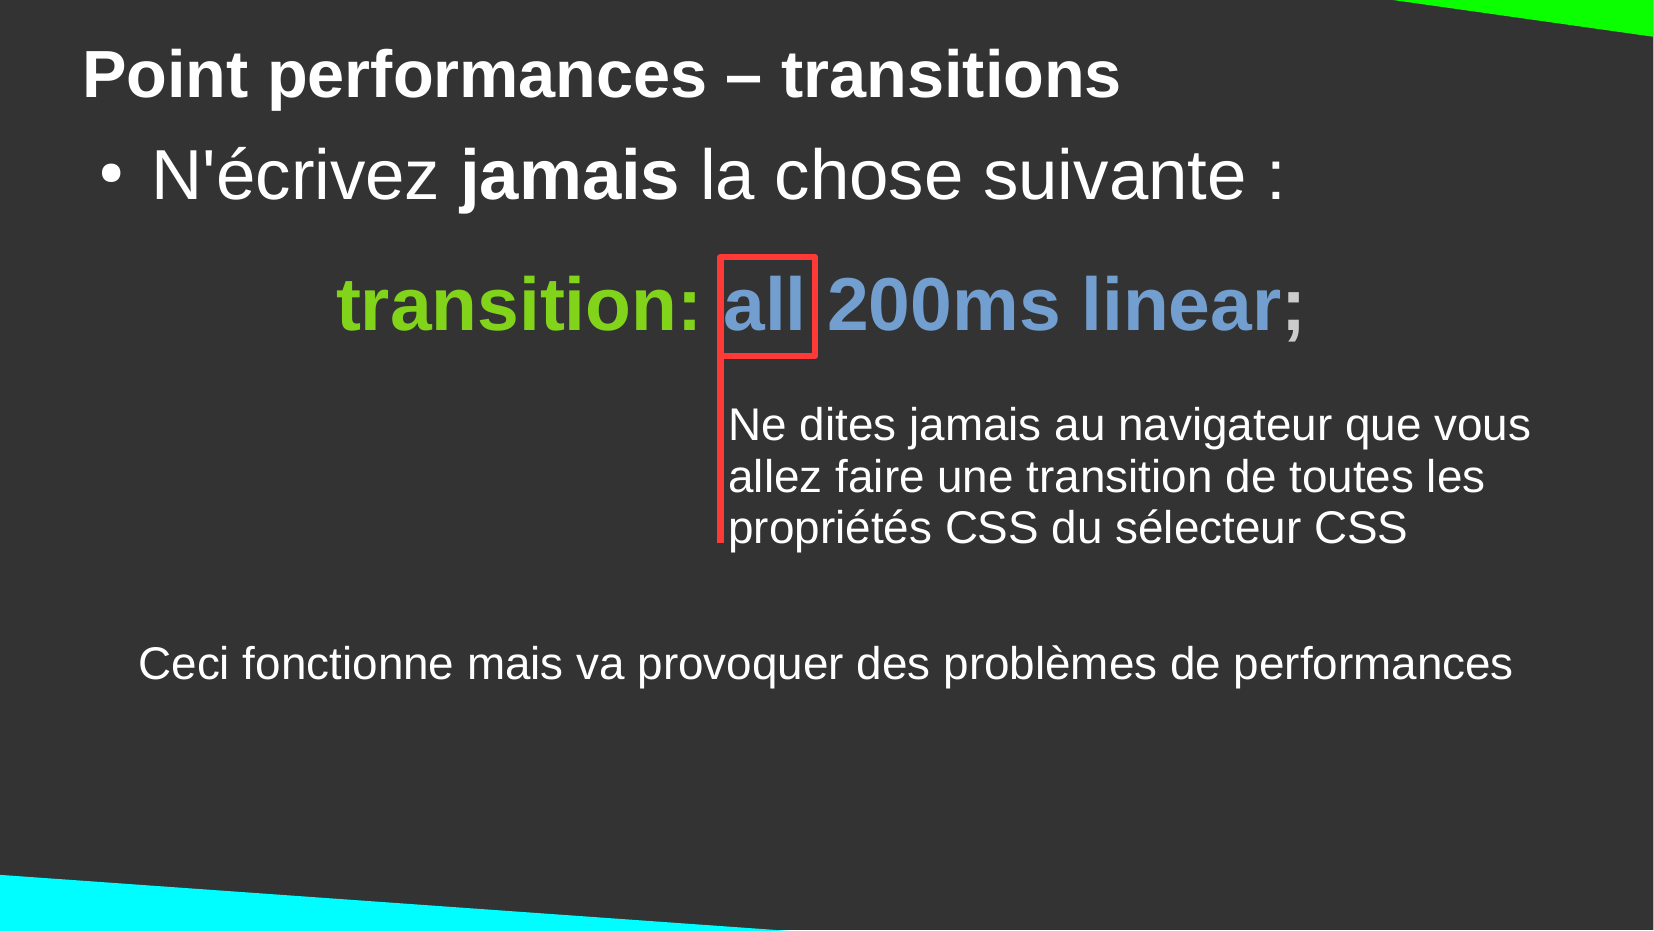

# Point performances – transitions
N'écrivez jamais la chose suivante :
transition: all 200ms linear;
Ne dites jamais au navigateur que vous allez faire une transition de toutes les propriétés CSS du sélecteur CSS
Ceci fonctionne mais va provoquer des problèmes de performances